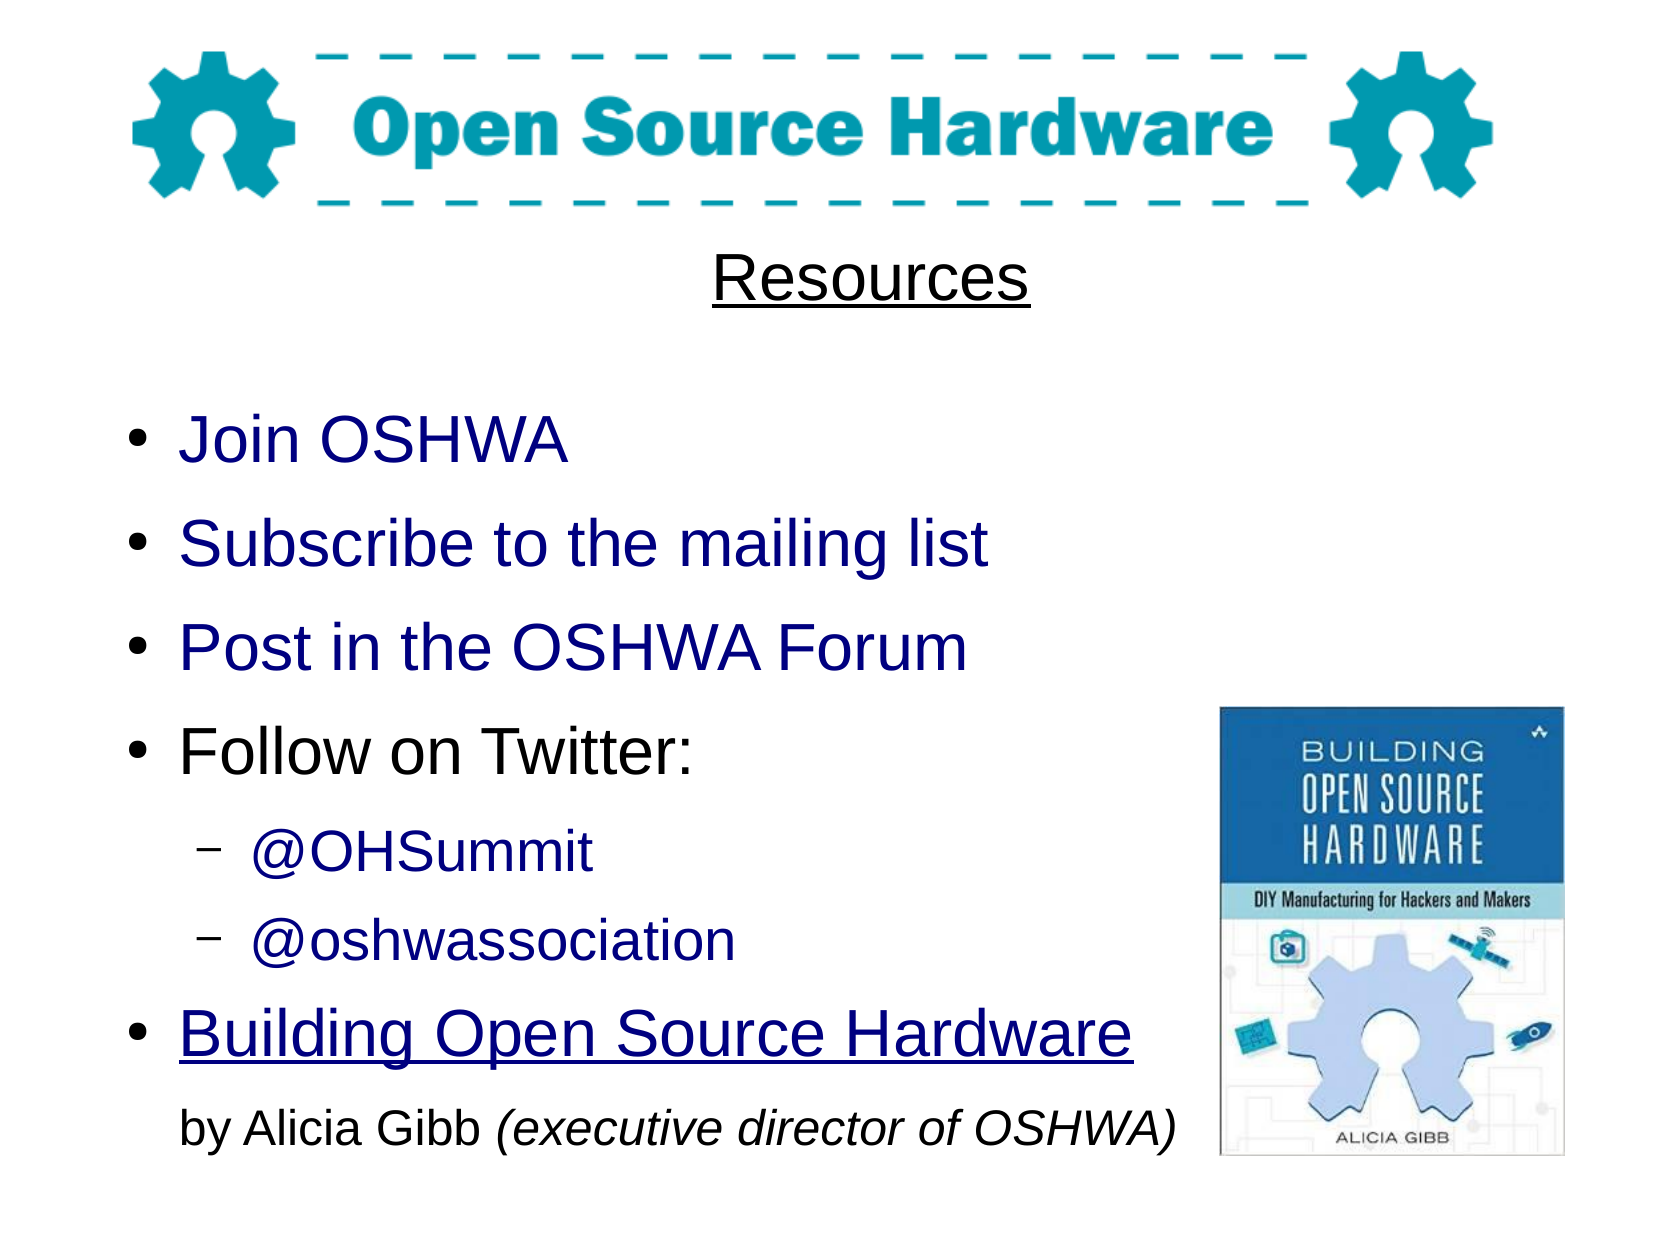

# Resources
Join OSHWA
Subscribe to the mailing list
Post in the OSHWA Forum
Follow on Twitter:
@OHSummit
@oshwassociation
Building Open Source Hardware
by Alicia Gibb (executive director of OSHWA)